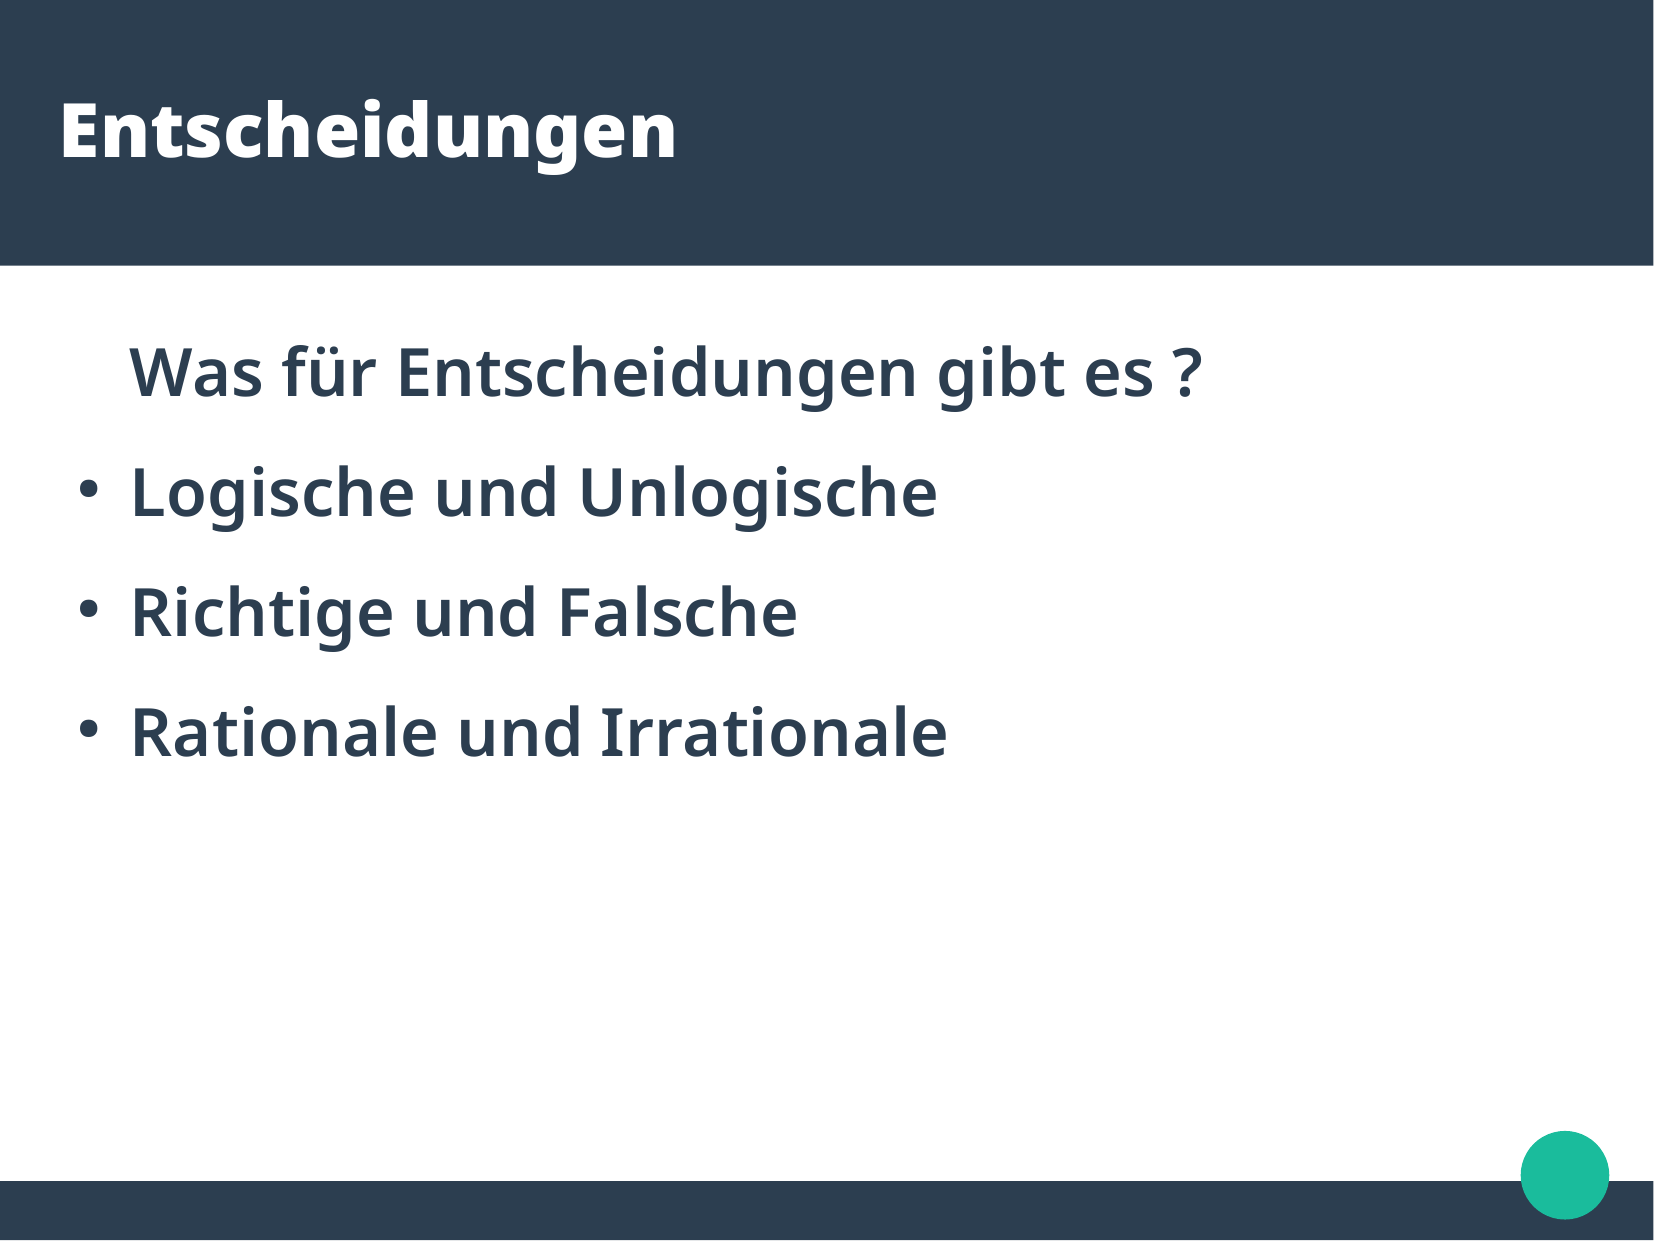

# Entscheidungen
Was für Entscheidungen gibt es ?
Logische und Unlogische
Richtige und Falsche
Rationale und Irrationale